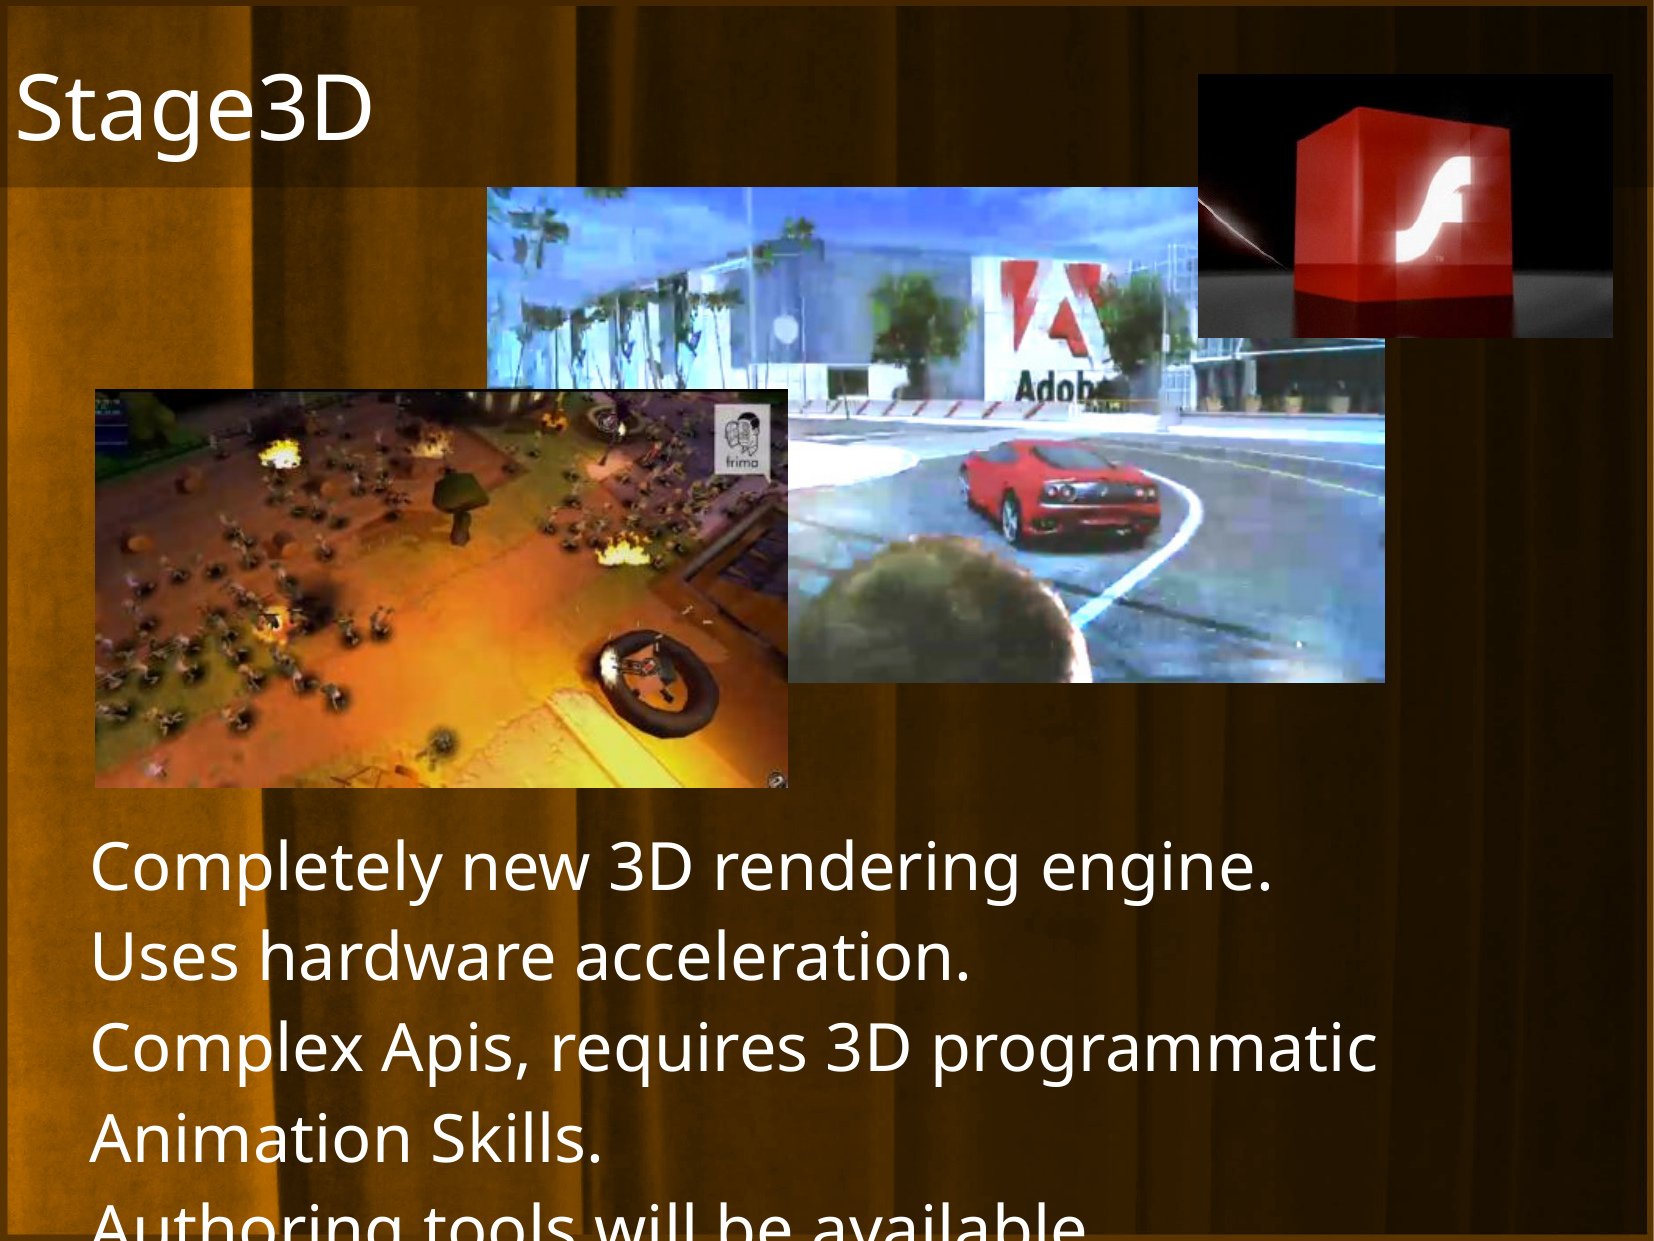

Stage3D
Completely new 3D rendering engine.
Uses hardware acceleration.
Complex Apis, requires 3D programmatic Animation Skills.
Authoring tools will be available.